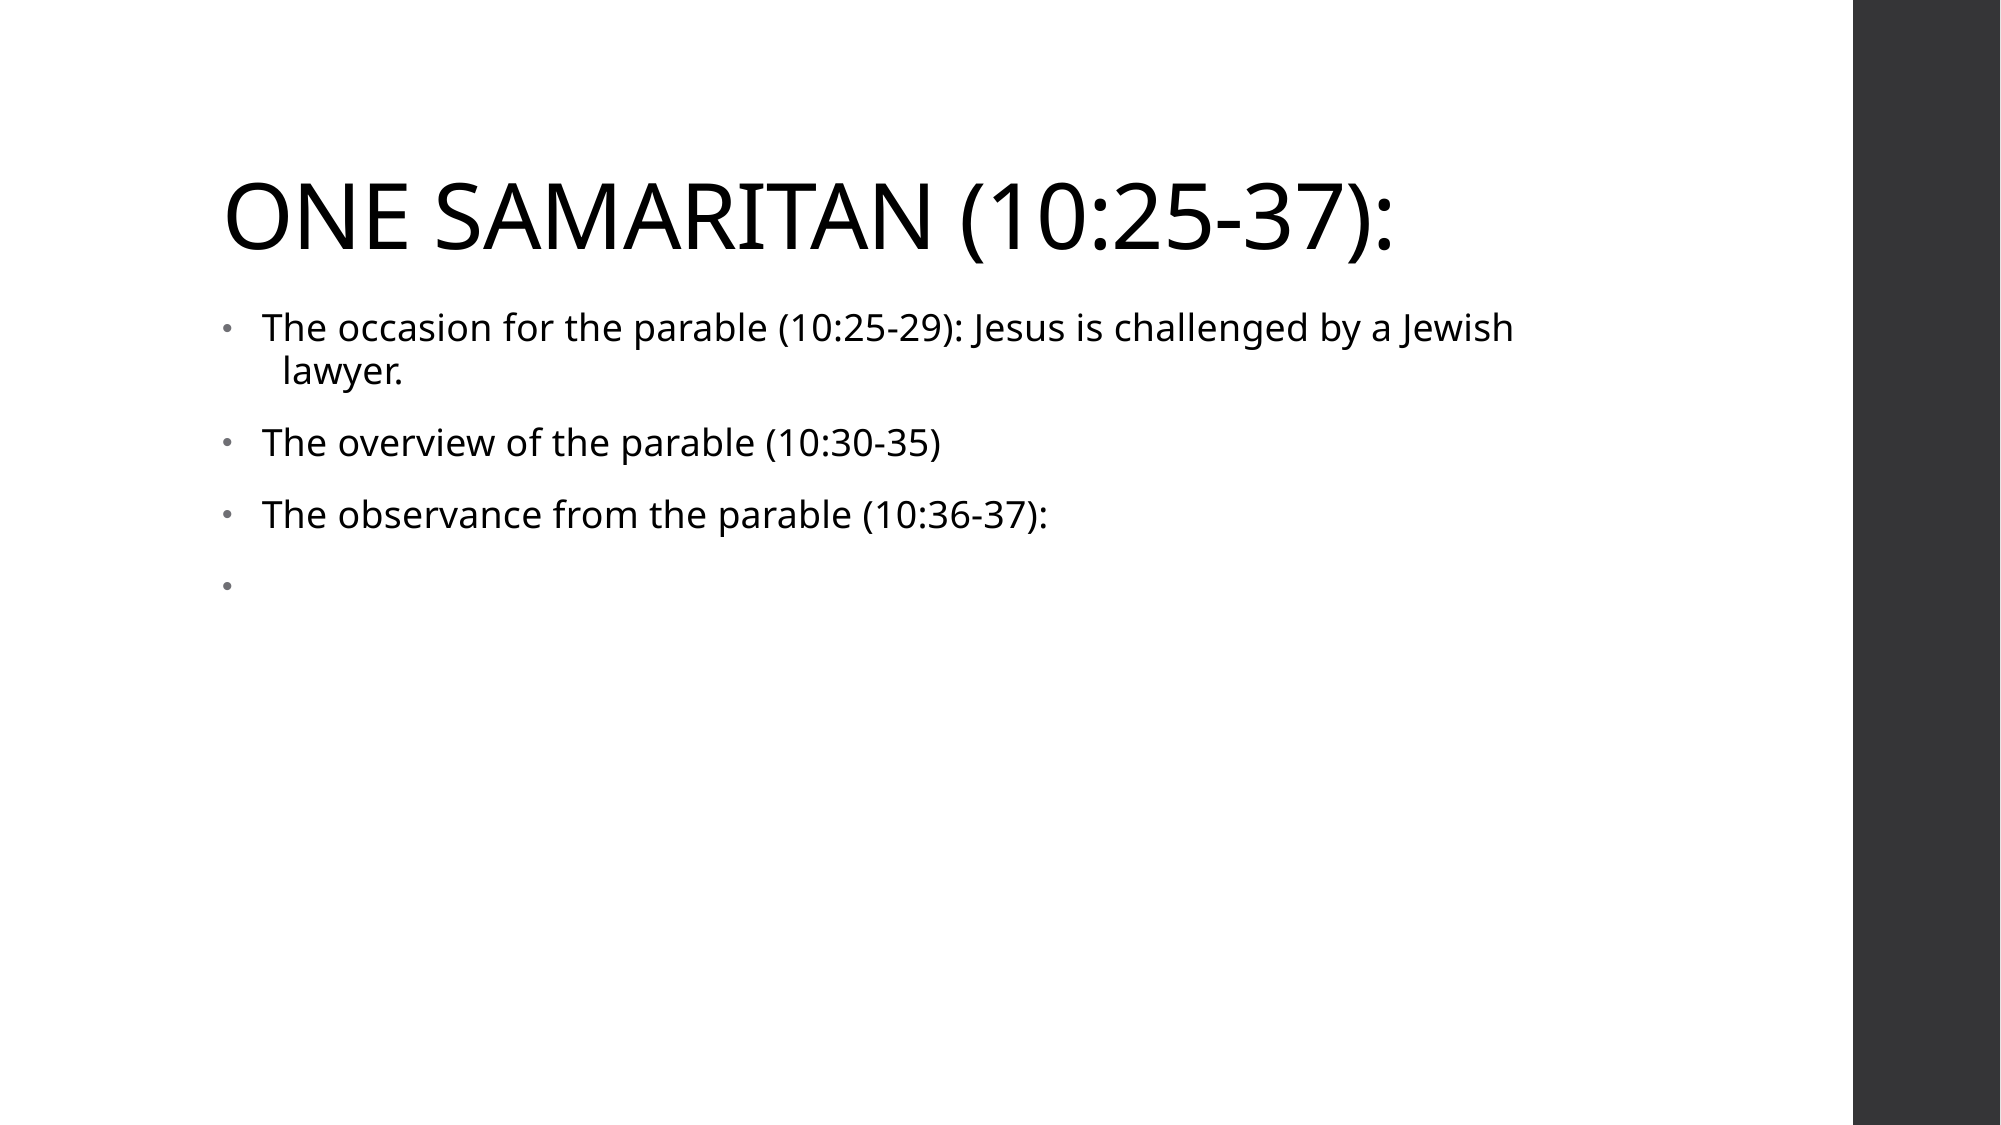

# ONE SAMARITAN (10:25-37):
 The occasion for the parable (10:25-29): Jesus is challenged by a Jewish lawyer.
 The overview of the parable (10:30-35)
 The observance from the parable (10:36-37):